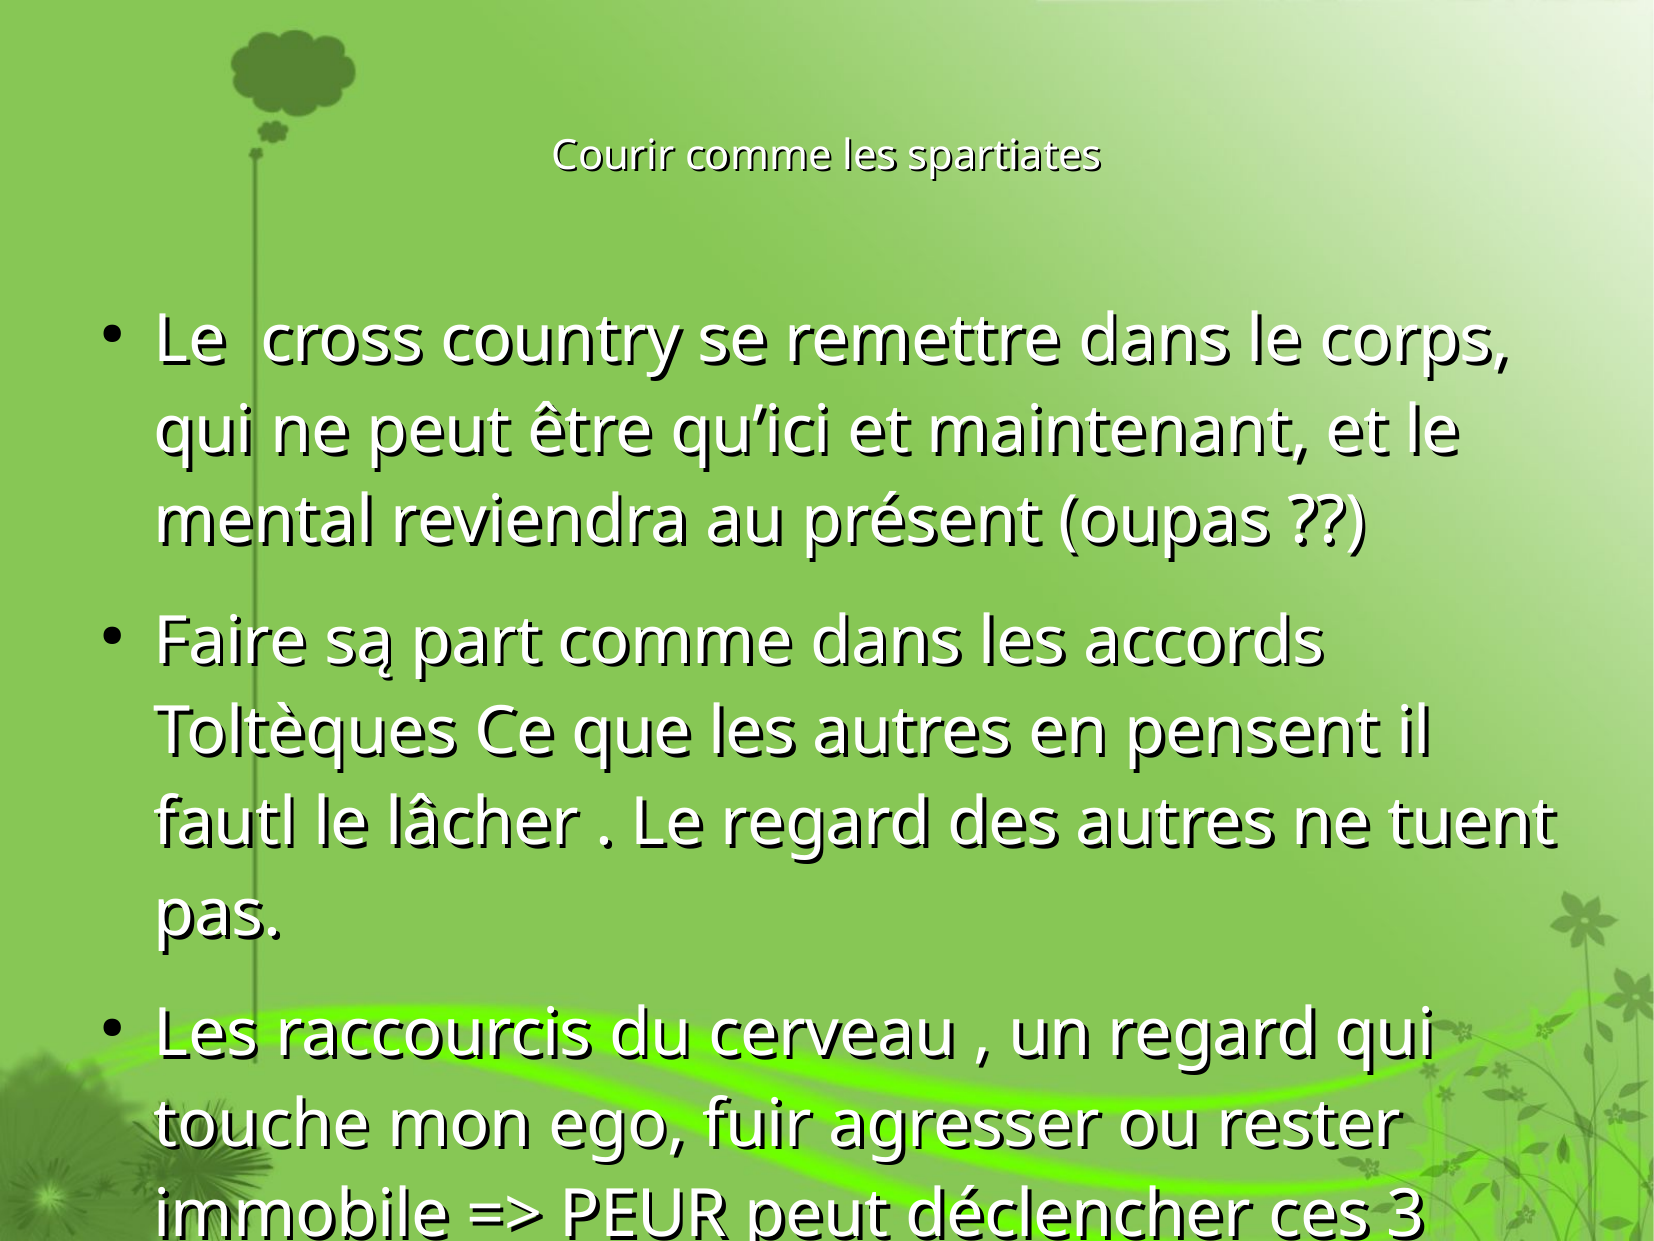

# Courir comme les spartiates
Le cross country se remettre dans le corps, qui ne peut être qu’ici et maintenant, et le mental reviendra au présent (oupas ??)
Faire są part comme dans les accords Toltèques Ce que les autres en pensent il fautl le lâcher . Le regard des autres ne tuent pas.
Les raccourcis du cerveau , un regard qui touche mon ego, fuir agresser ou rester immobile => PEUR peut déclencher ces 3 réactions